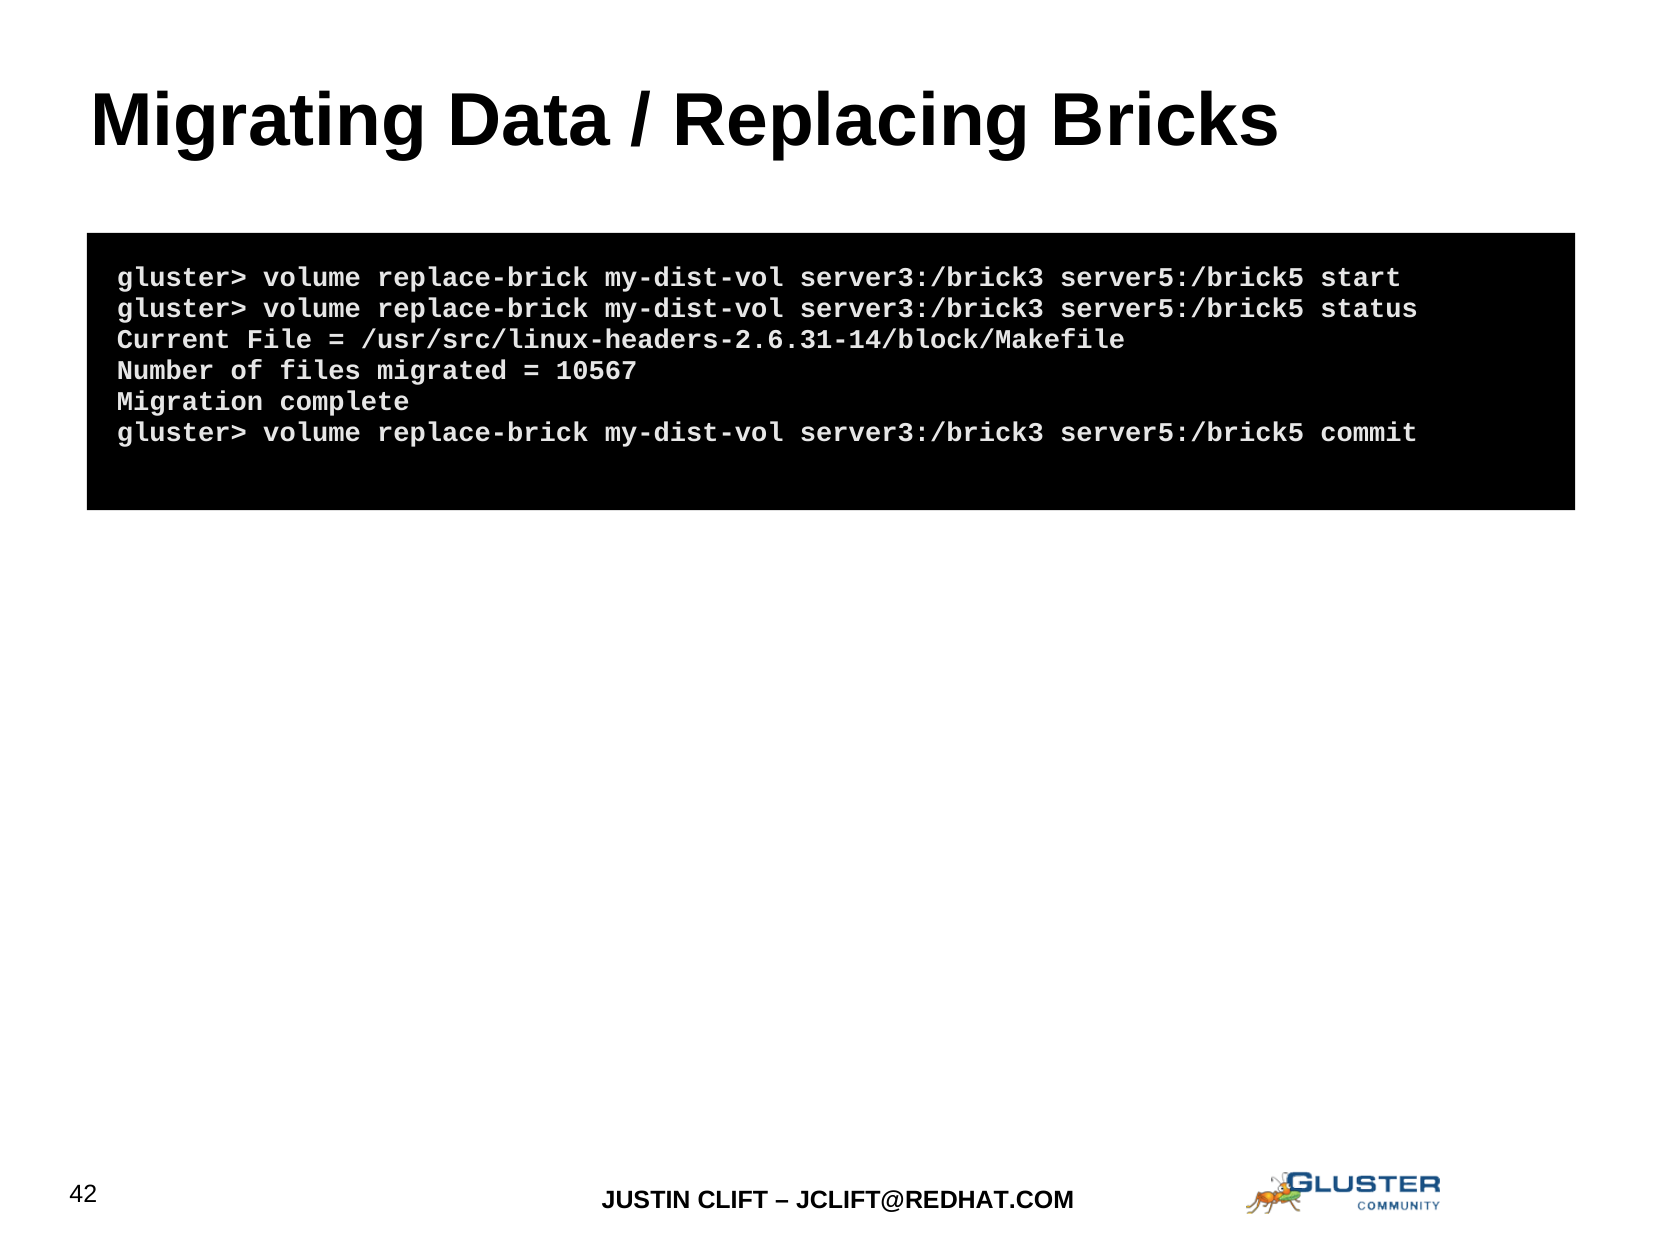

# Migrating Data / Replacing Bricks
gluster> volume replace-brick my-dist-vol server3:/brick3 server5:/brick5 start
gluster> volume replace-brick my-dist-vol server3:/brick3 server5:/brick5 status
Current File = /usr/src/linux-headers-2.6.31-14/block/Makefile
Number of files migrated = 10567
Migration complete
gluster> volume replace-brick my-dist-vol server3:/brick3 server5:/brick5 commit